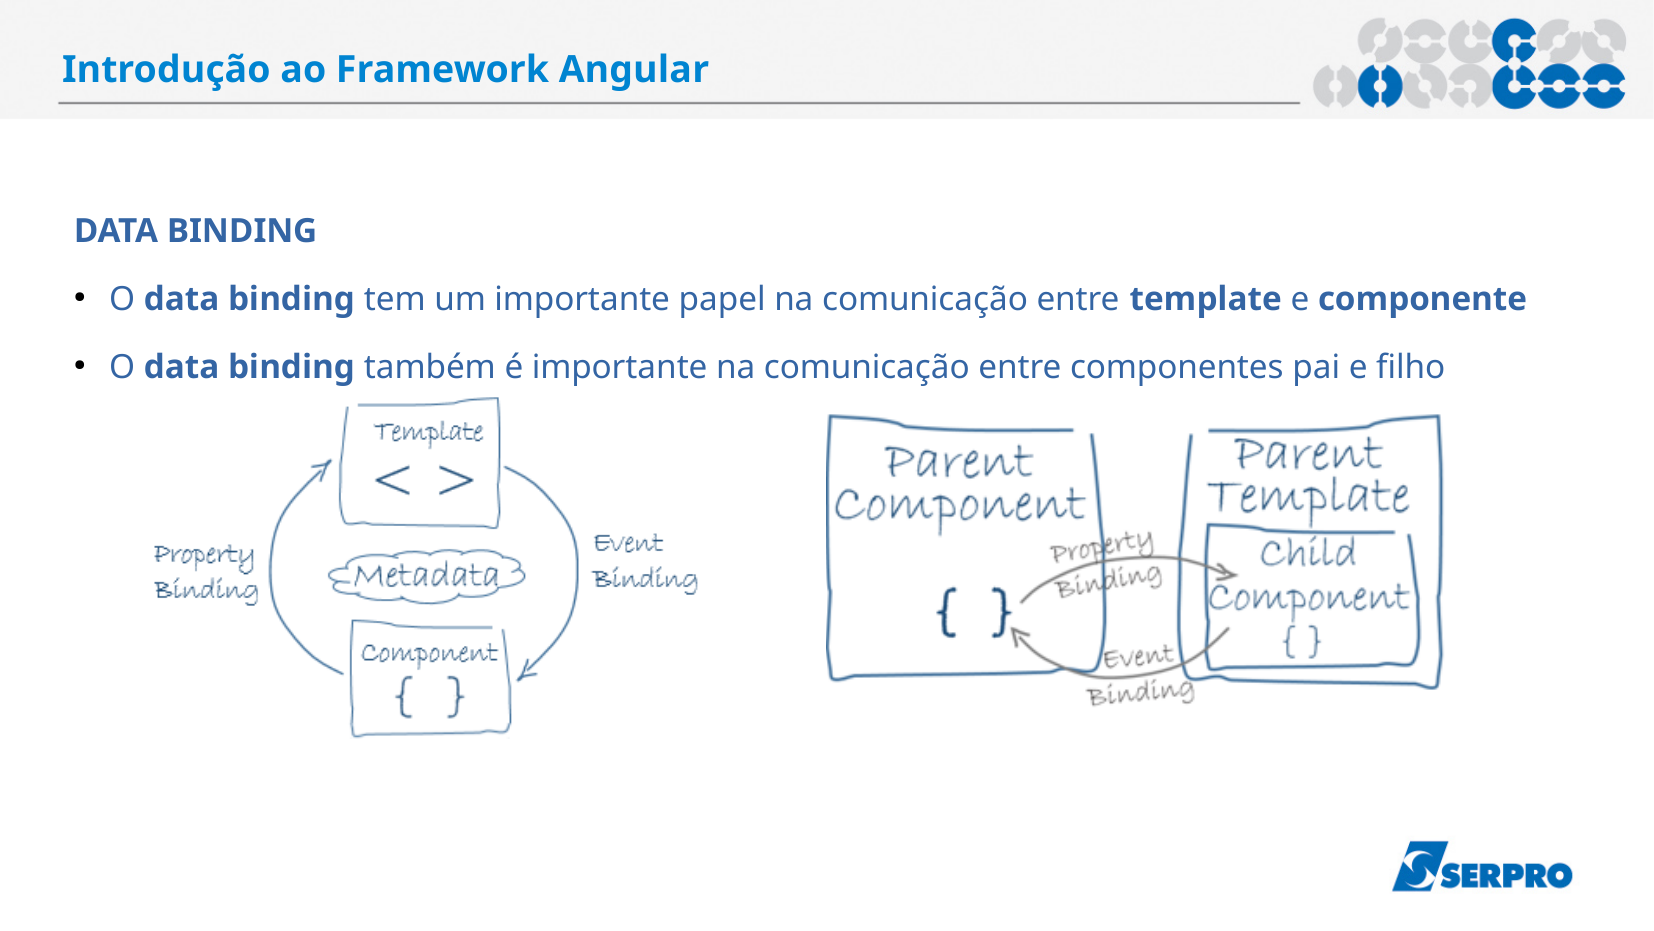

Introdução ao Framework Angular
DATA BINDING
O data binding tem um importante papel na comunicação entre template e componente
O data binding também é importante na comunicação entre componentes pai e filho